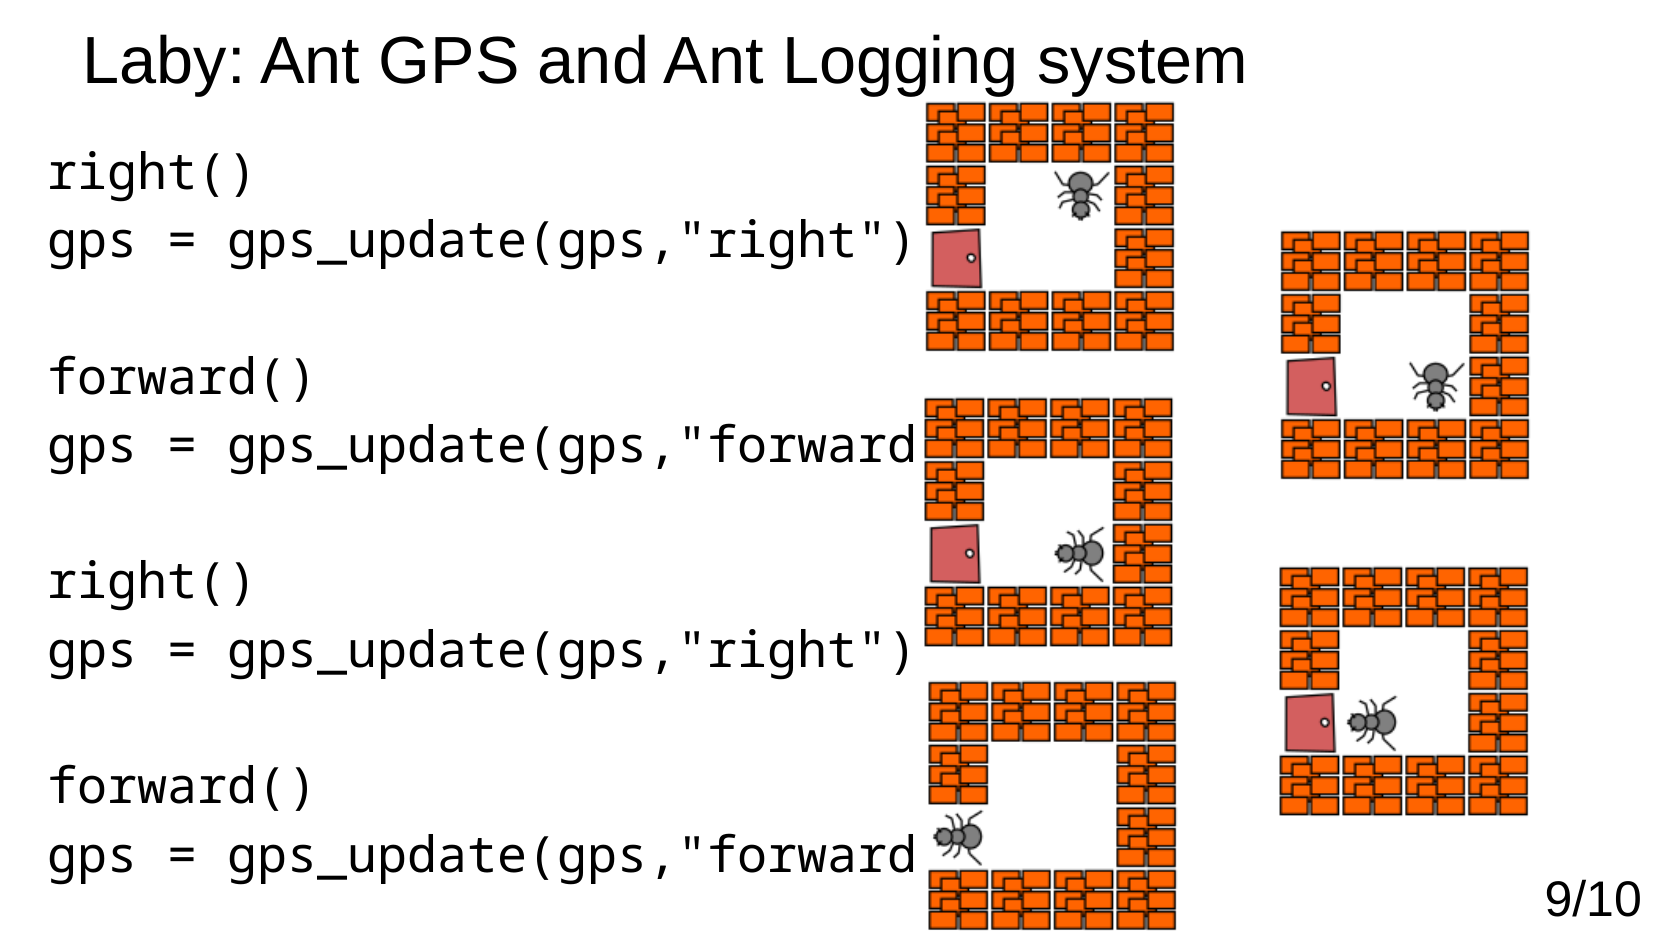

Laby: Ant GPS and Ant Logging system
# right()
gps = gps_update(gps,"right")
forward()
gps = gps_update(gps,"forward")
right()
gps = gps_update(gps,"right")
forward()
gps = gps_update(gps,"forward")
escape()
gps = gps_update(gps,"escape")
9/10